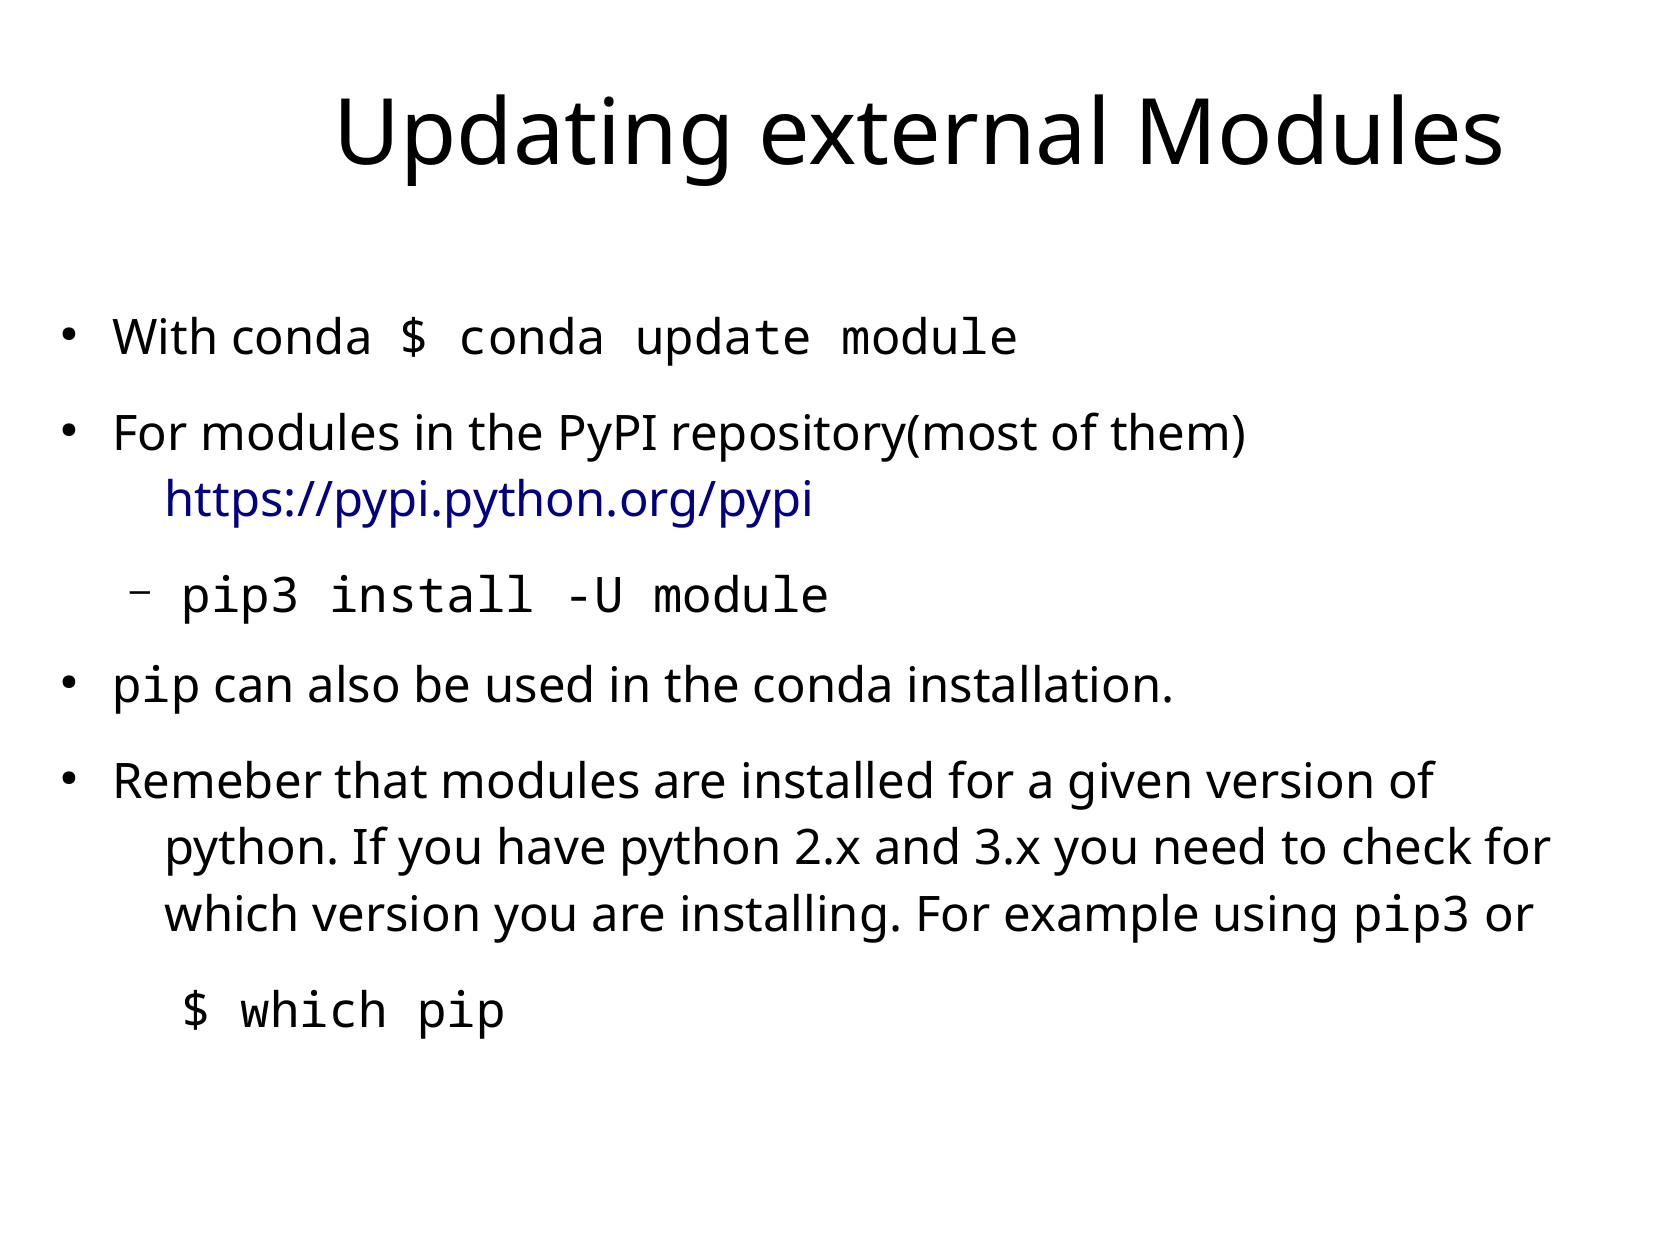

# Updating external Modules
With conda $ conda update module
For modules in the PyPI repository(most of them) https://pypi.python.org/pypi
pip3 install -U module
pip can also be used in the conda installation.
Remeber that modules are installed for a given version of python. If you have python 2.x and 3.x you need to check for which version you are installing. For example using pip3 or
$ which pip